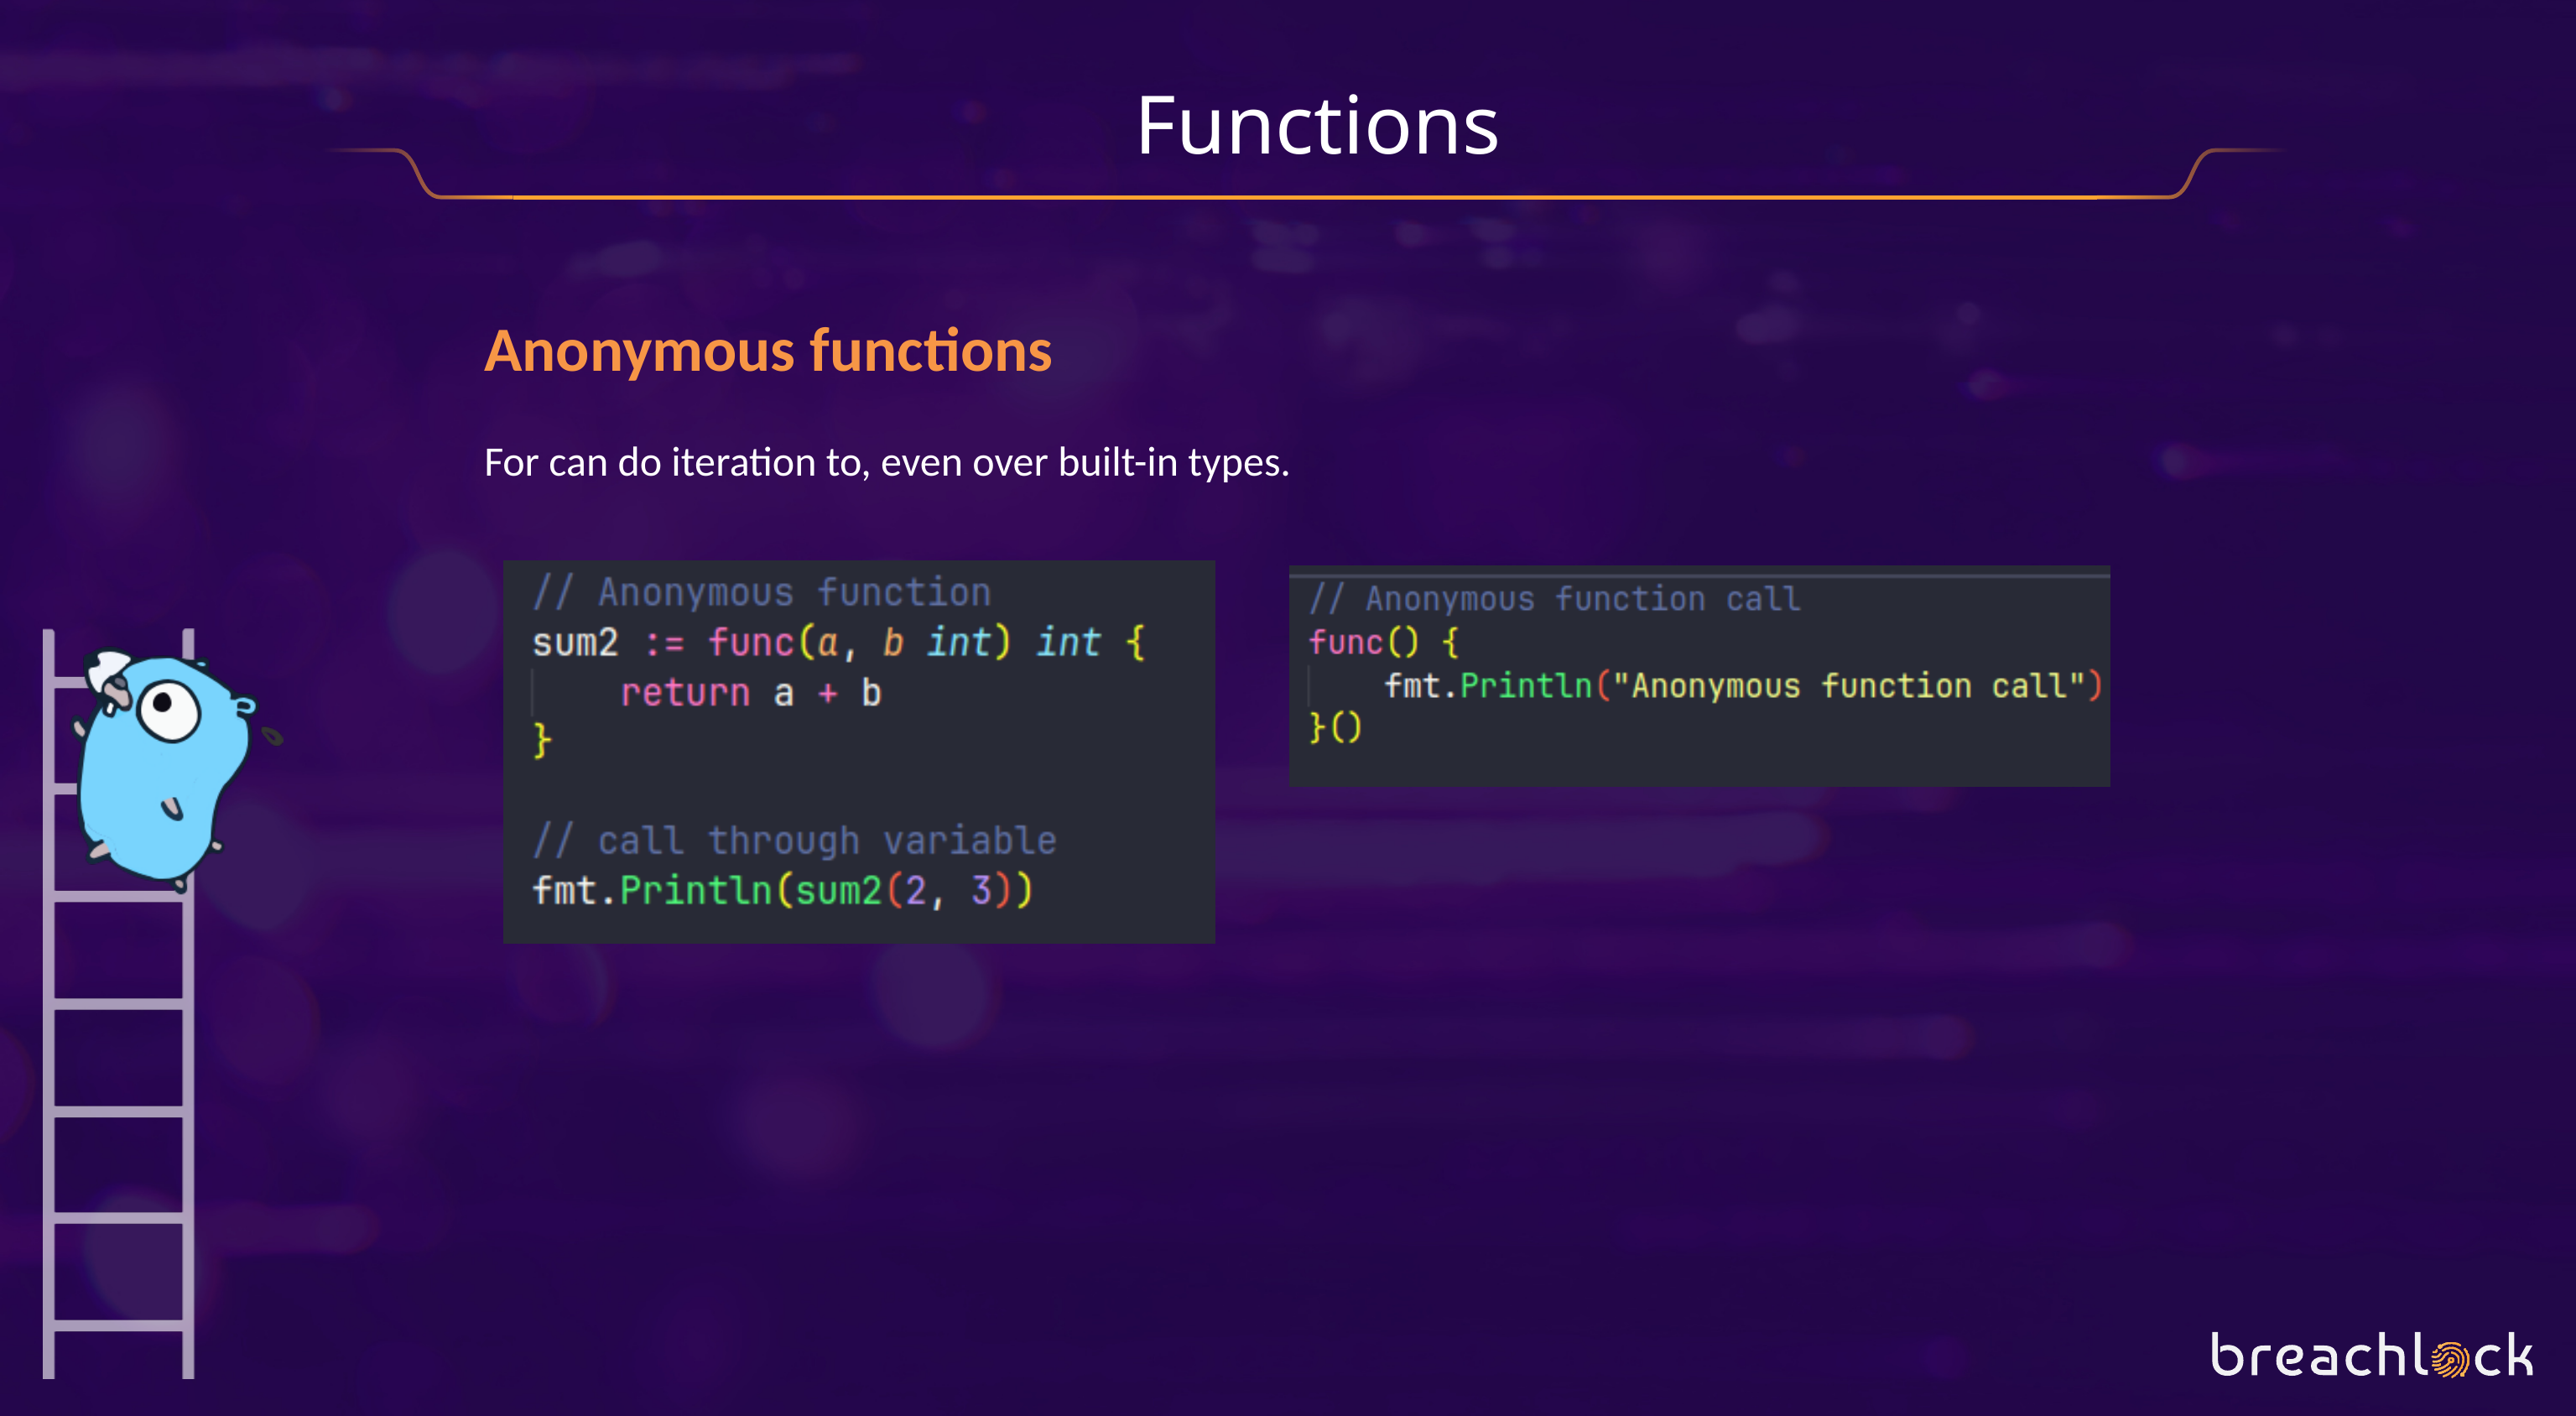

Functions
Anonymous functions
For can do iteration to, even over built-in types.